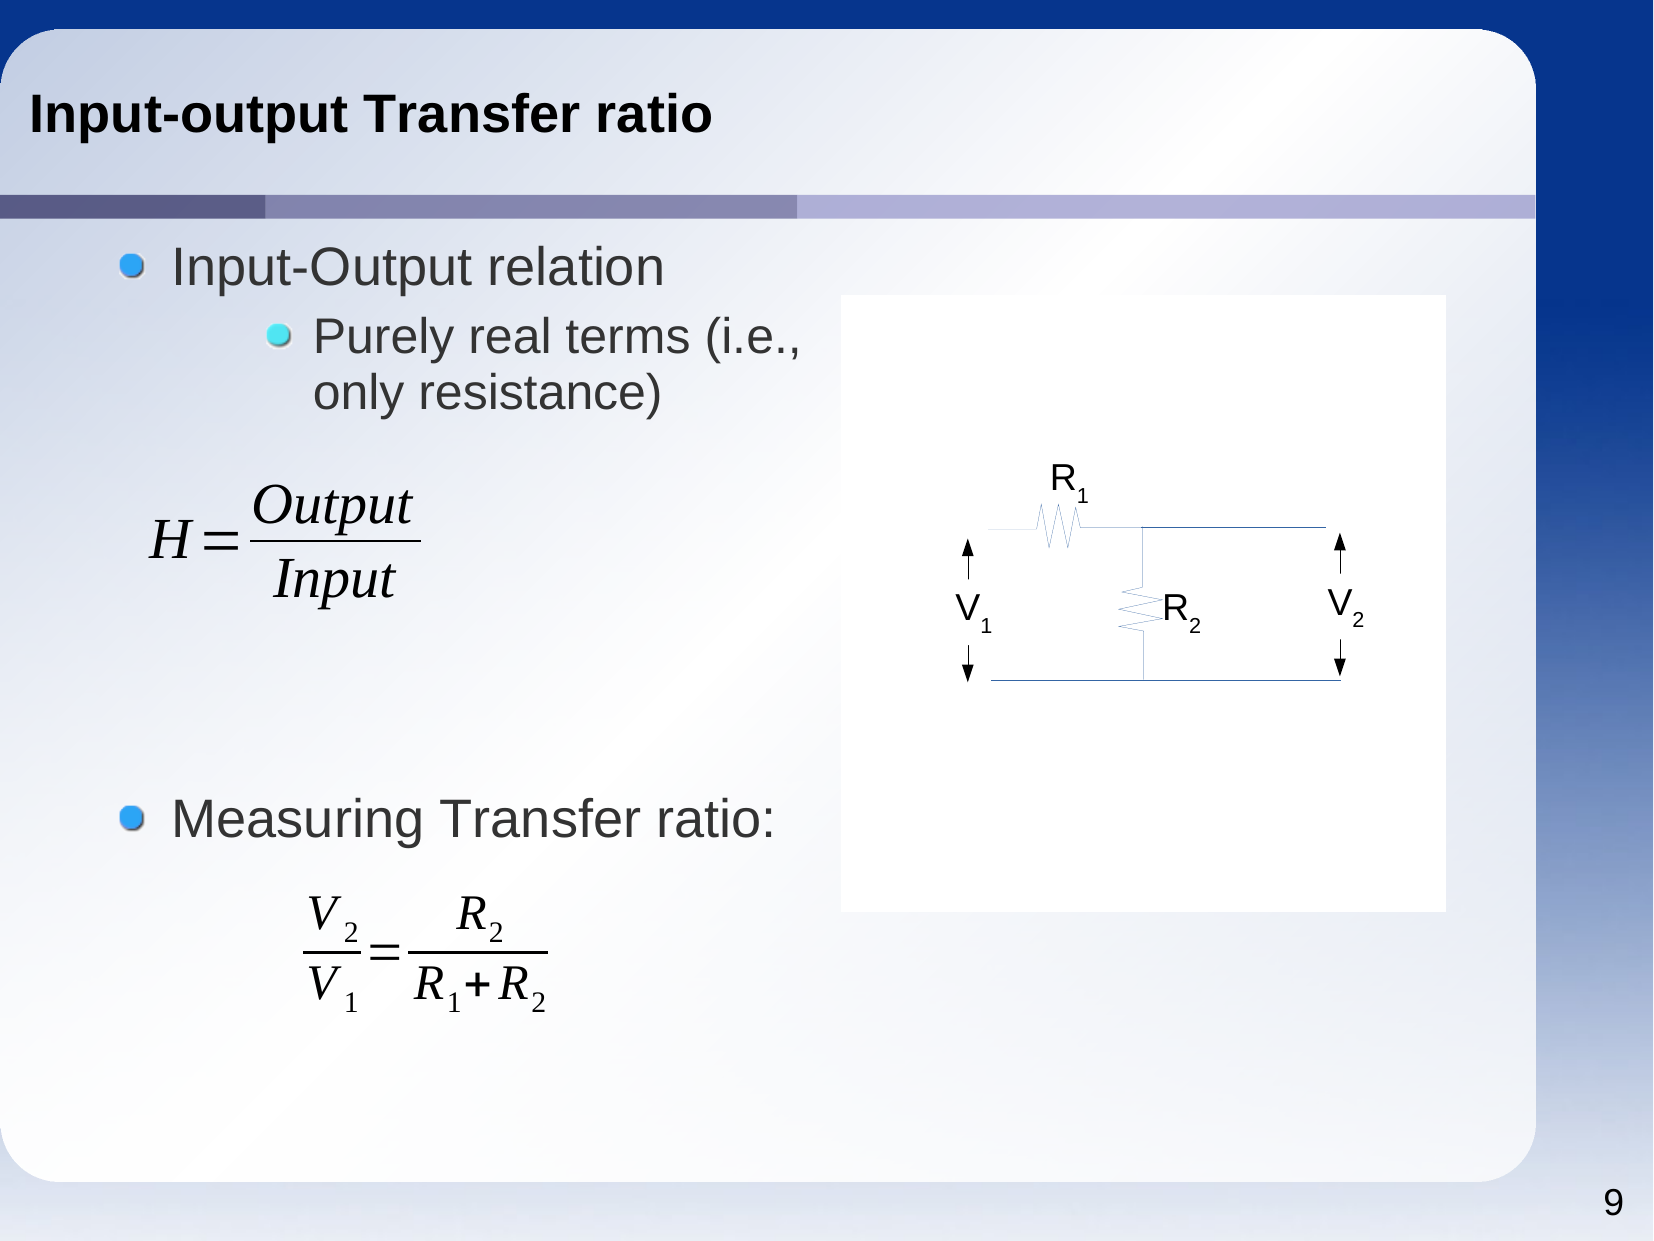

# Input-output Transfer ratio
Input-Output relation
Purely real terms (i.e., only resistance)
Measuring Transfer ratio:
9